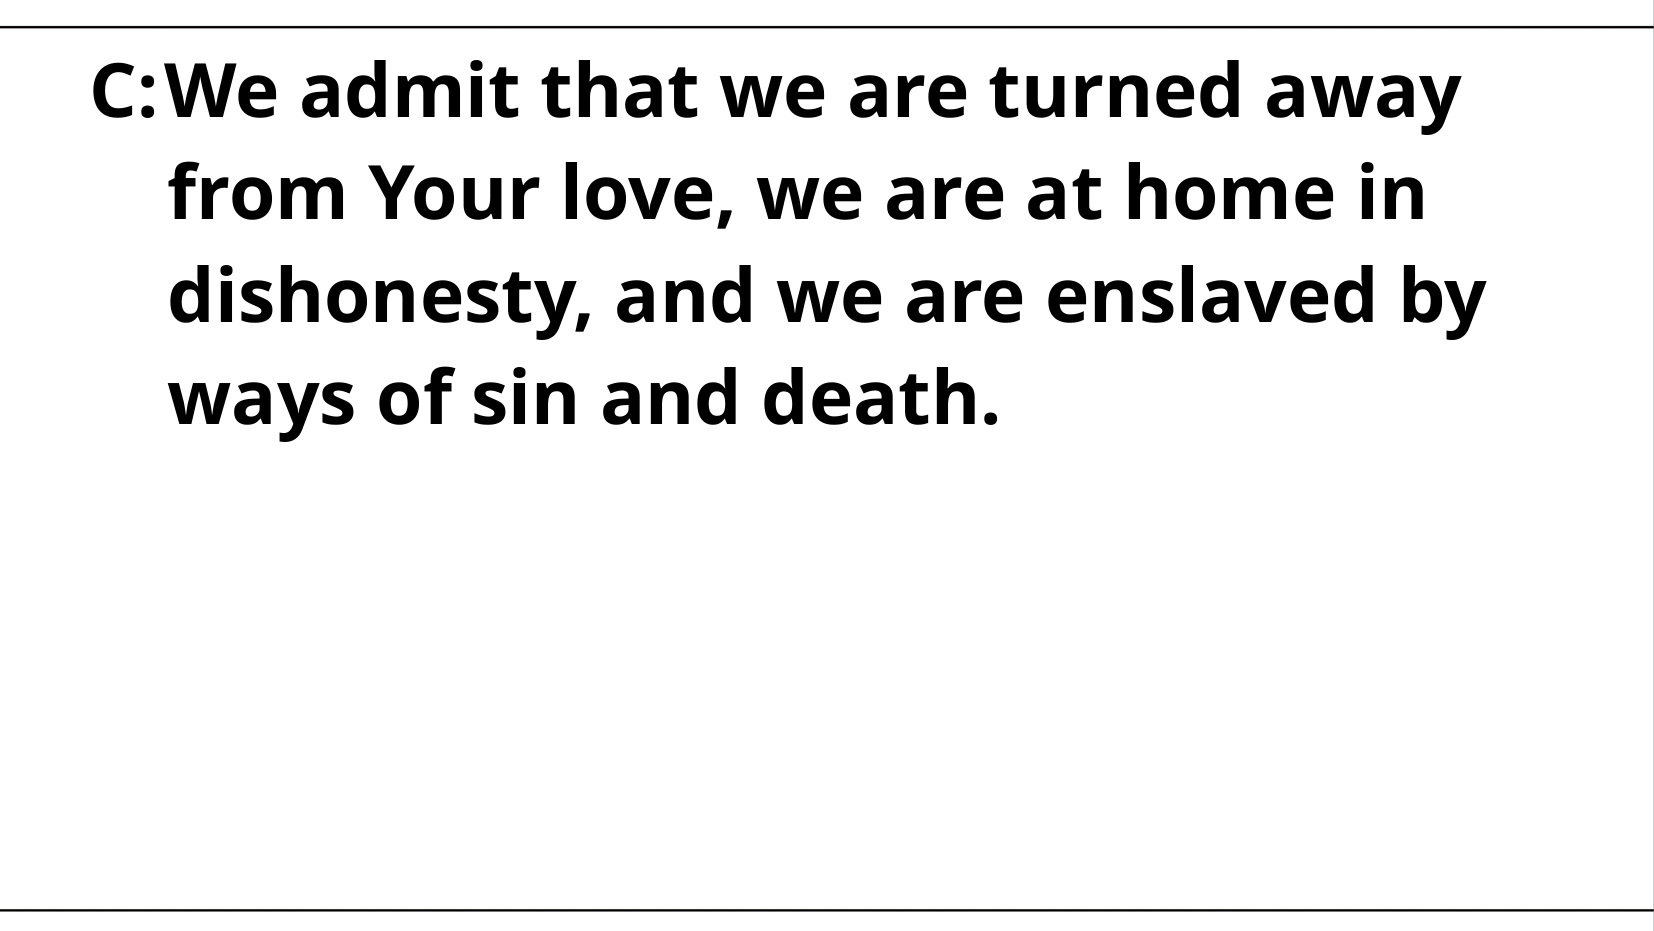

C:	We admit that we are turned away
 from Your love, we are at home in
 dishonesty, and we are enslaved by
 ways of sin and death.